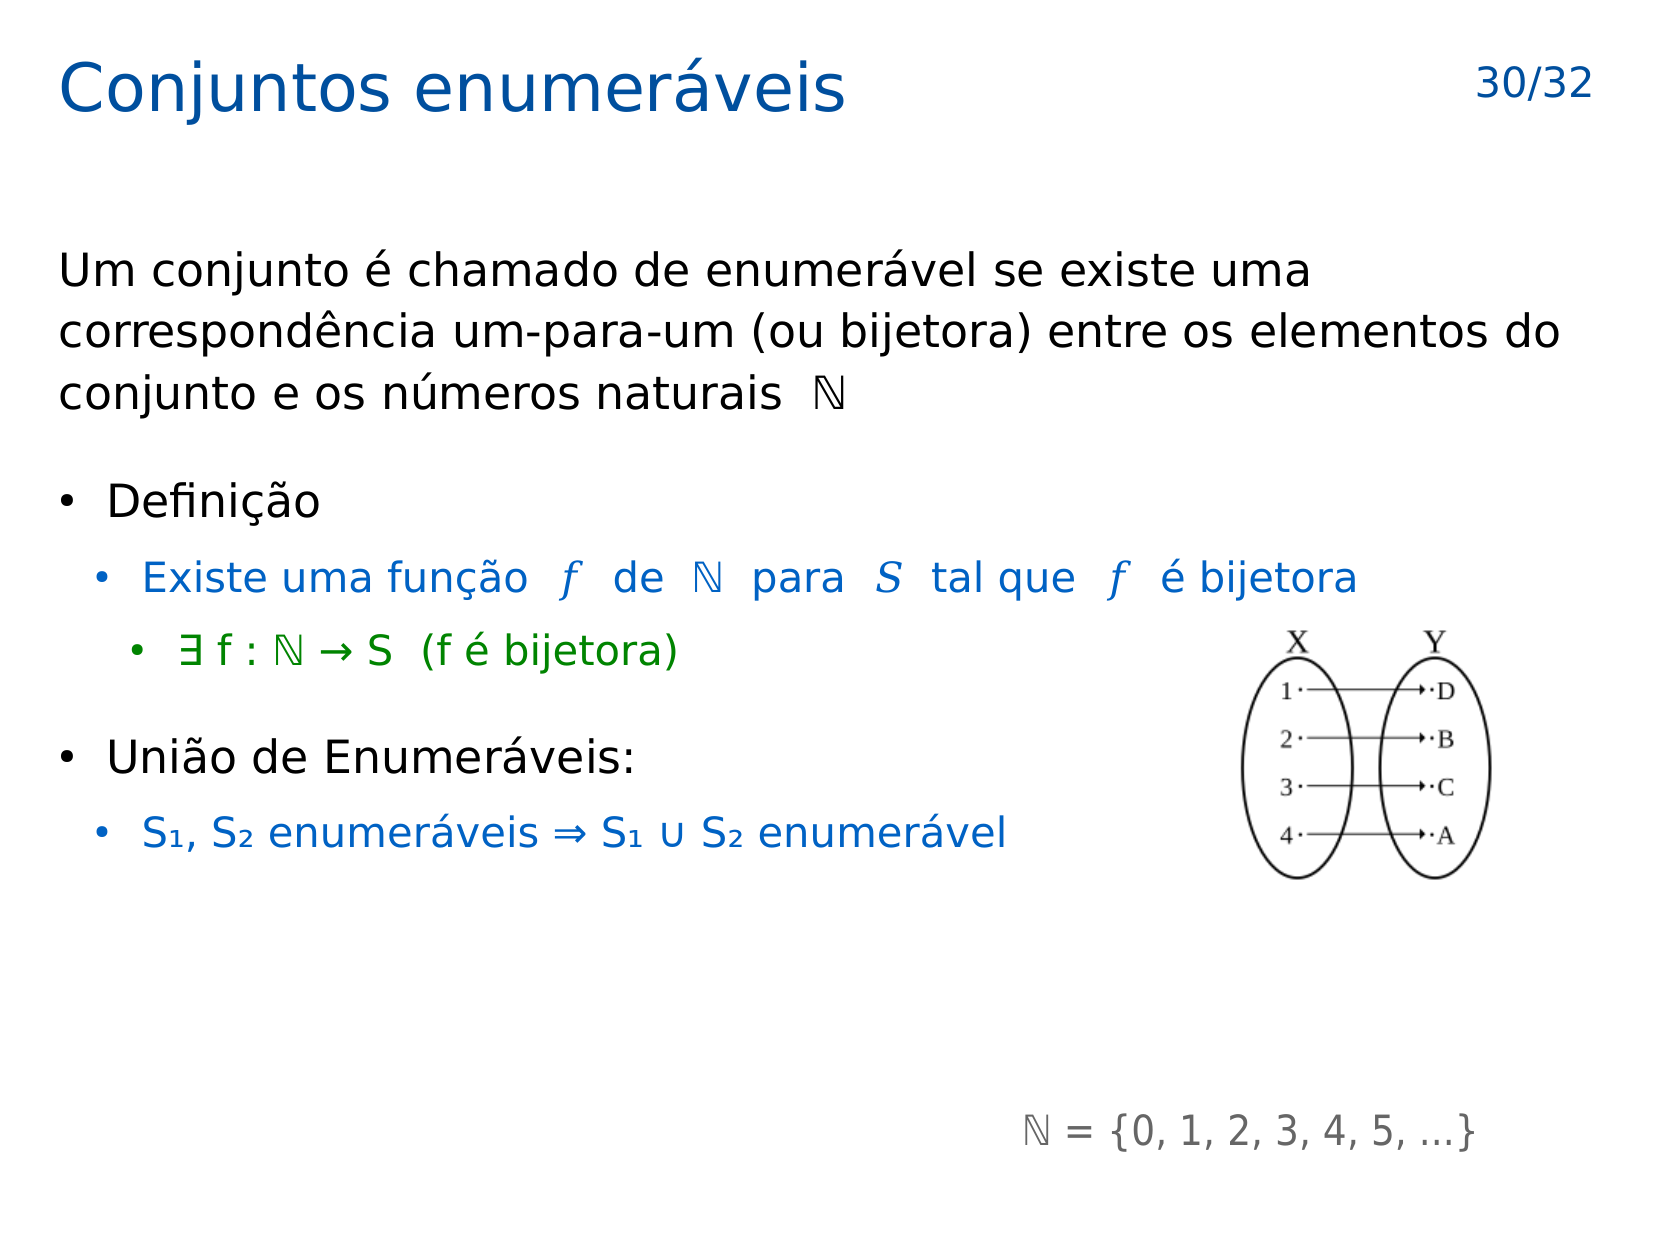

# Conjuntos enumeráveis
30
Um conjunto é chamado de enumerável se existe uma correspondência um-para-um (ou bijetora) entre os elementos do conjunto e os números naturais ℕ
Definição
Existe uma função 𝑓 de ℕ para 𝑆 tal que 𝑓 é bijetora
∃ f : ℕ → S (f é bijetora)
União de Enumeráveis:
S₁, S₂ enumeráveis ⇒ S₁ ∪ S₂ enumerável
ℕ = {0, 1, 2, 3, 4, 5, ...}